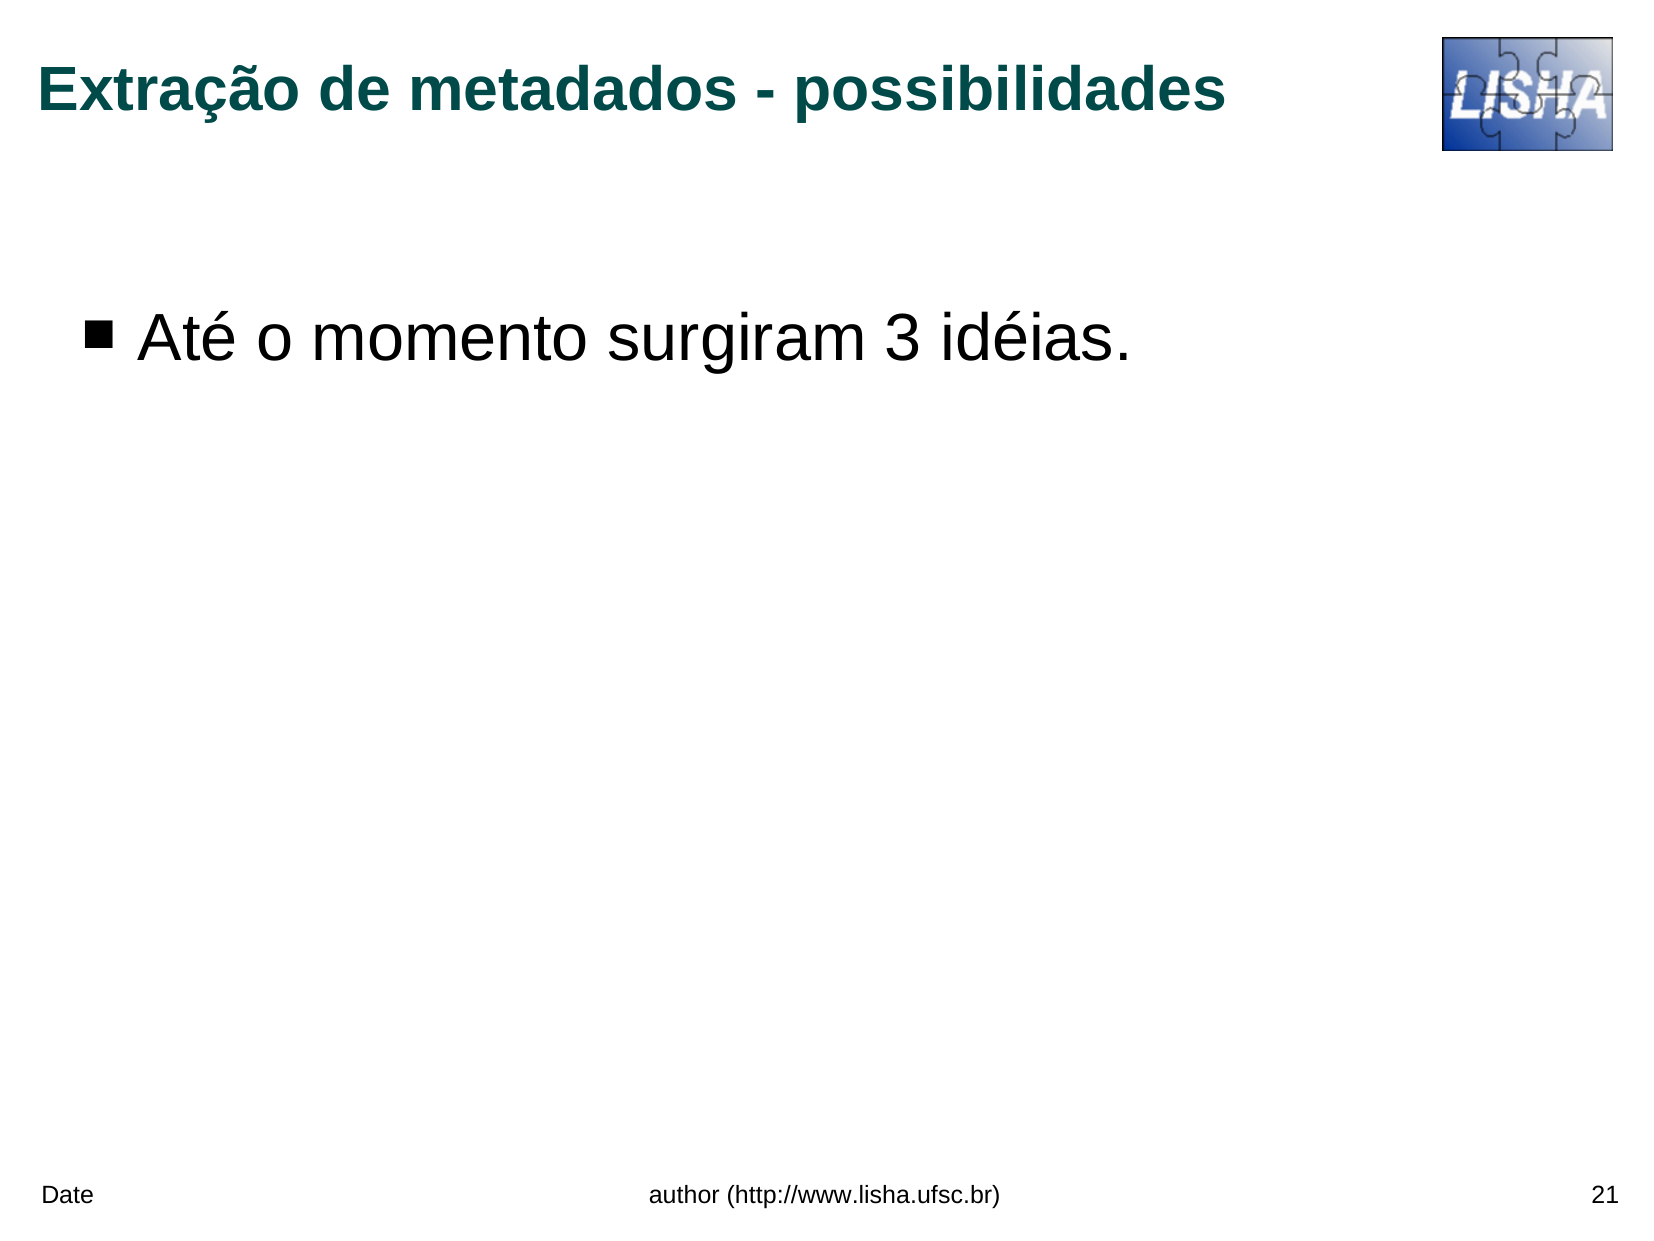

# Extração de metadados - possibilidades
Até o momento surgiram 3 idéias.